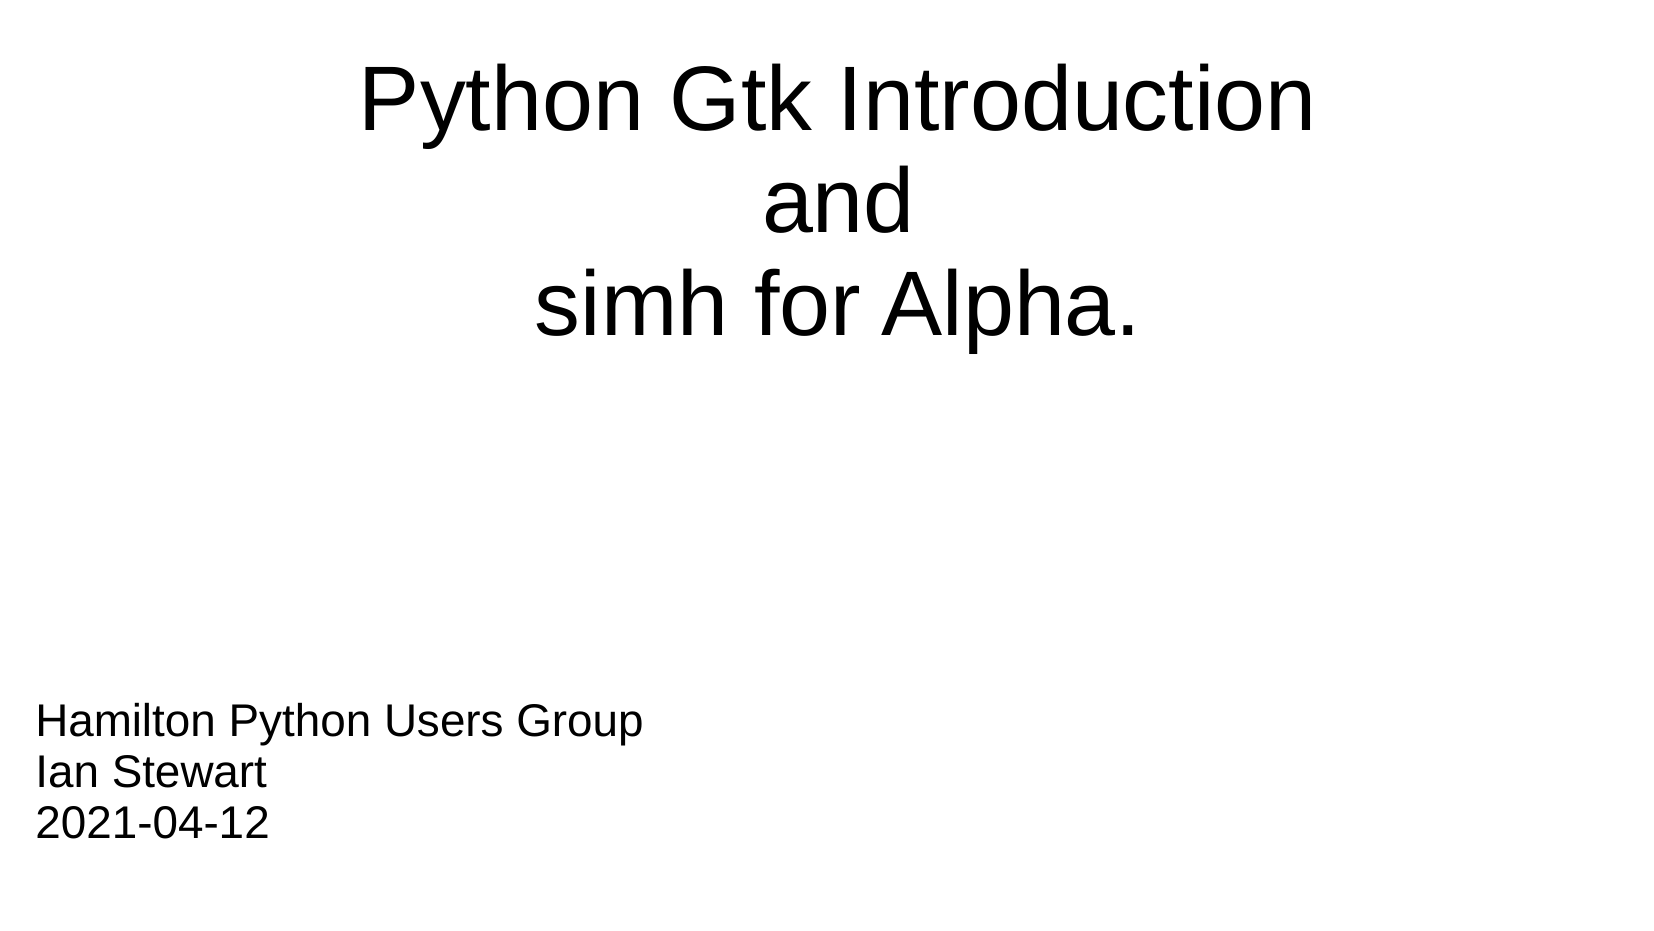

# Python Gtk Introduction and simh for Alpha.
Hamilton Python Users Group
Ian Stewart
2021-04-12